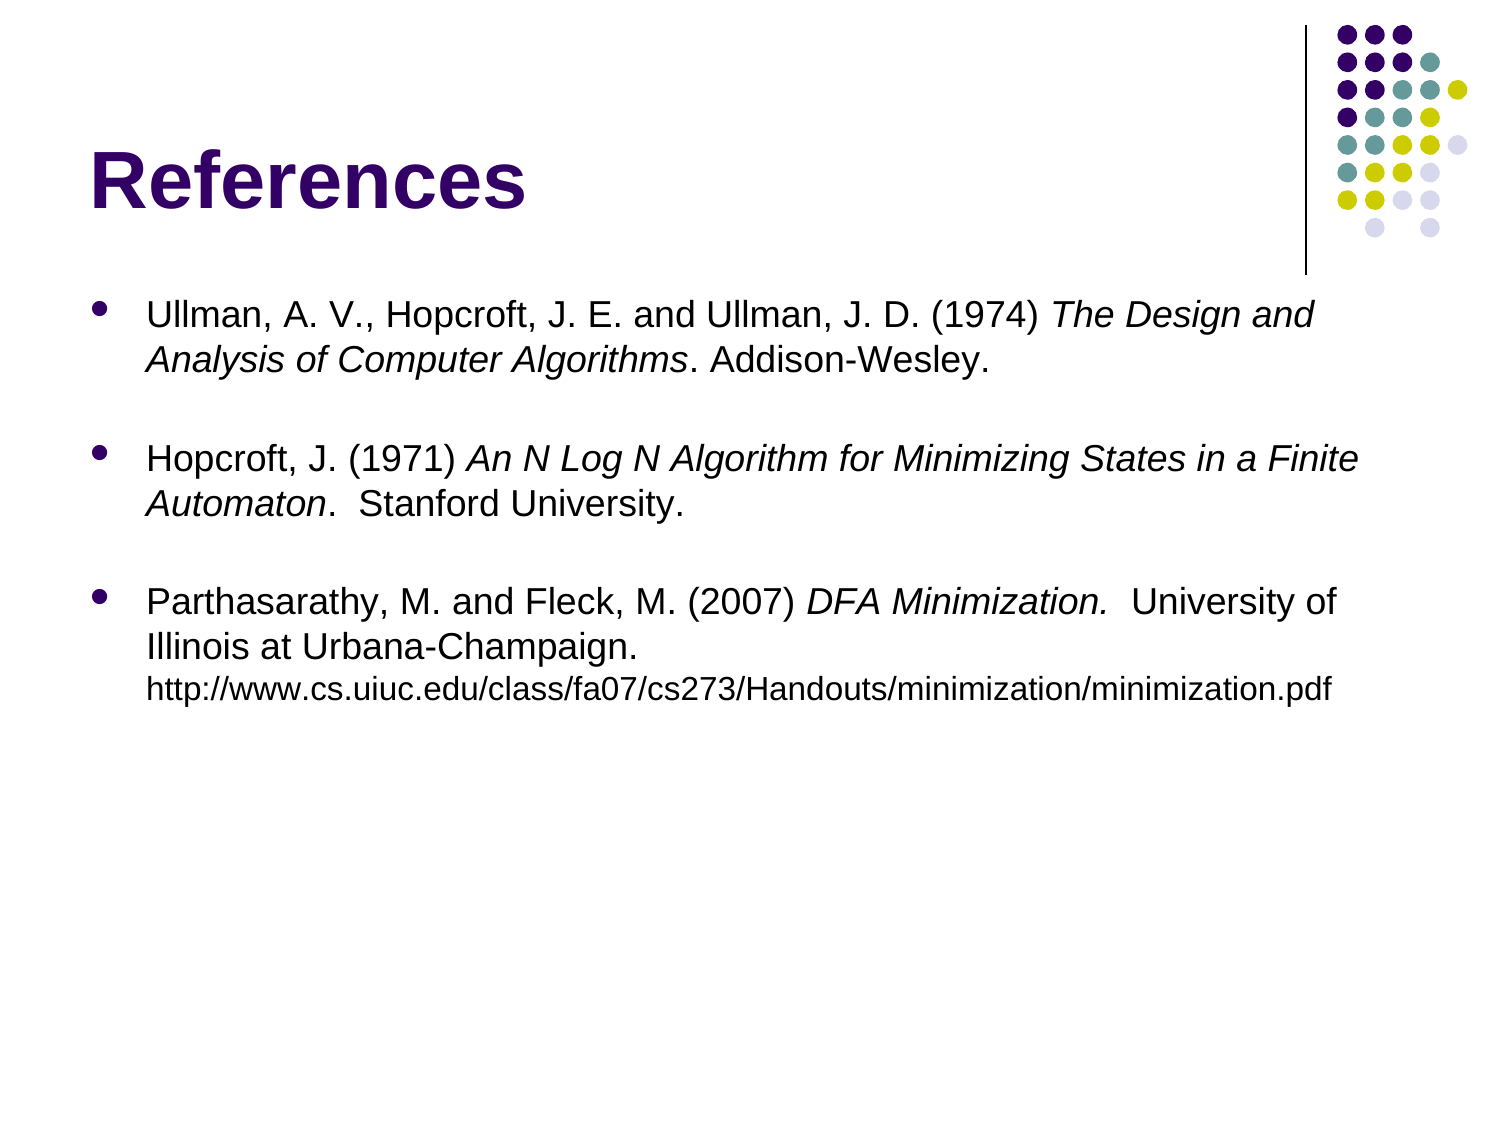

# References
Ullman, A. V., Hopcroft, J. E. and Ullman, J. D. (1974) The Design and Analysis of Computer Algorithms. Addison-Wesley.
Hopcroft, J. (1971) An N Log N Algorithm for Minimizing States in a Finite Automaton. Stanford University.
Parthasarathy, M. and Fleck, M. (2007) DFA Minimization. University of Illinois at Urbana-Champaign. http://www.cs.uiuc.edu/class/fa07/cs273/Handouts/minimization/minimization.pdf